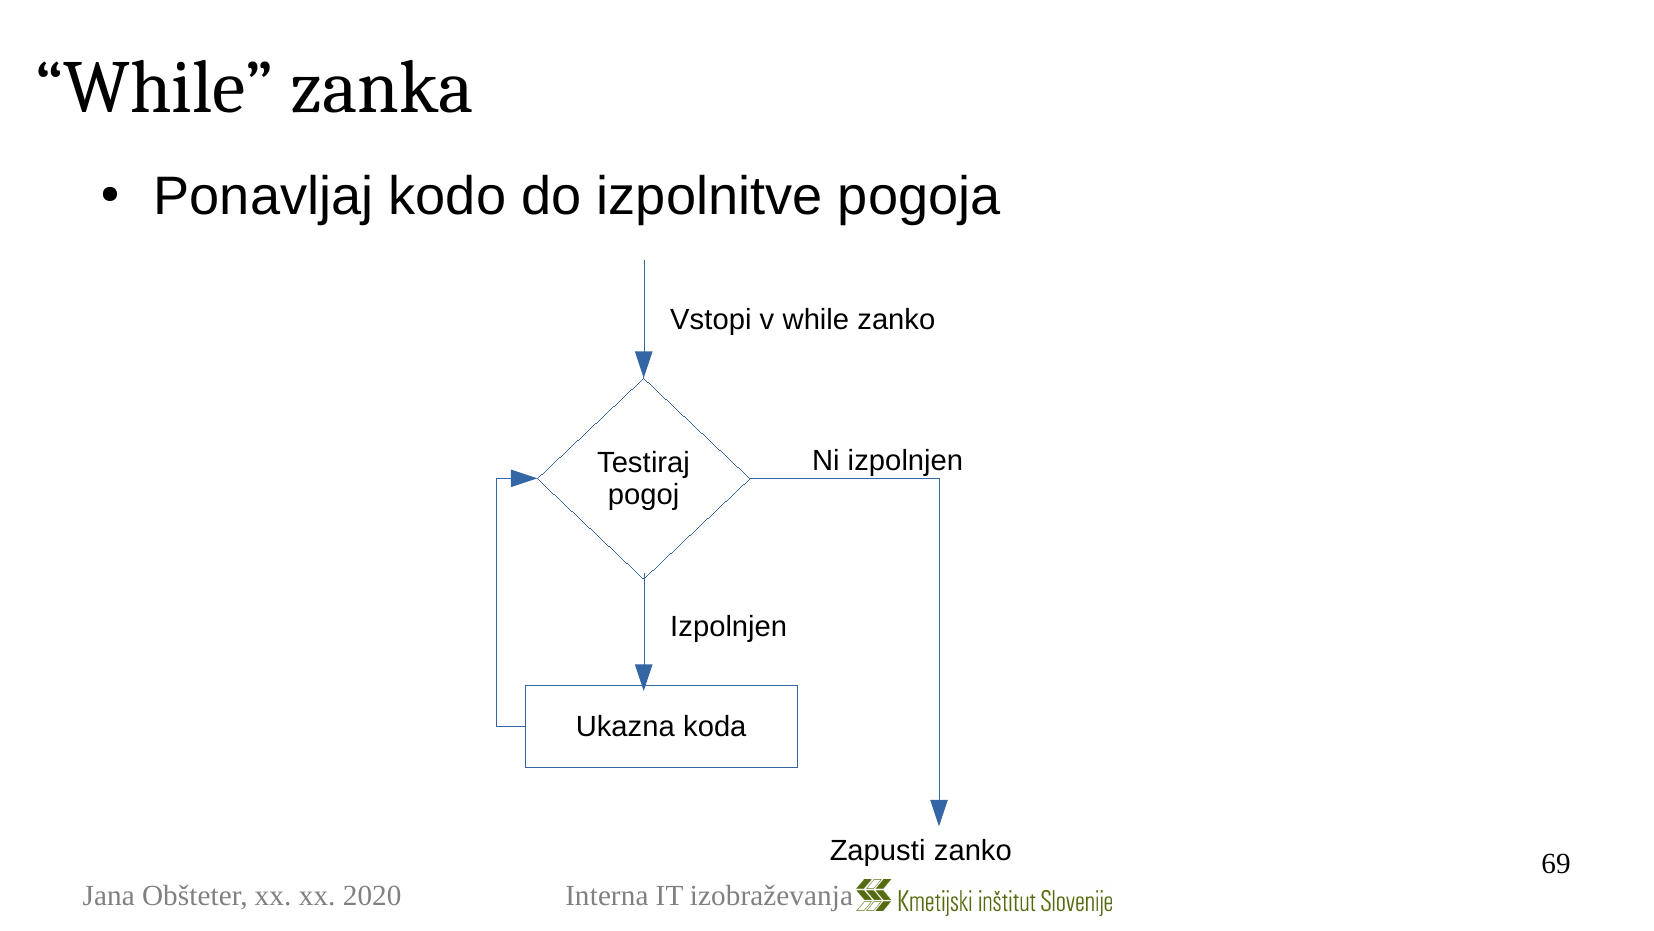

# “While” zanka
Ponavljaj kodo do izpolnitve pogoja
Vstopi v while zanko
Testiraj
pogoj
Ni izpolnjen
Izpolnjen
Ukazna koda
Zapusti zanko
69